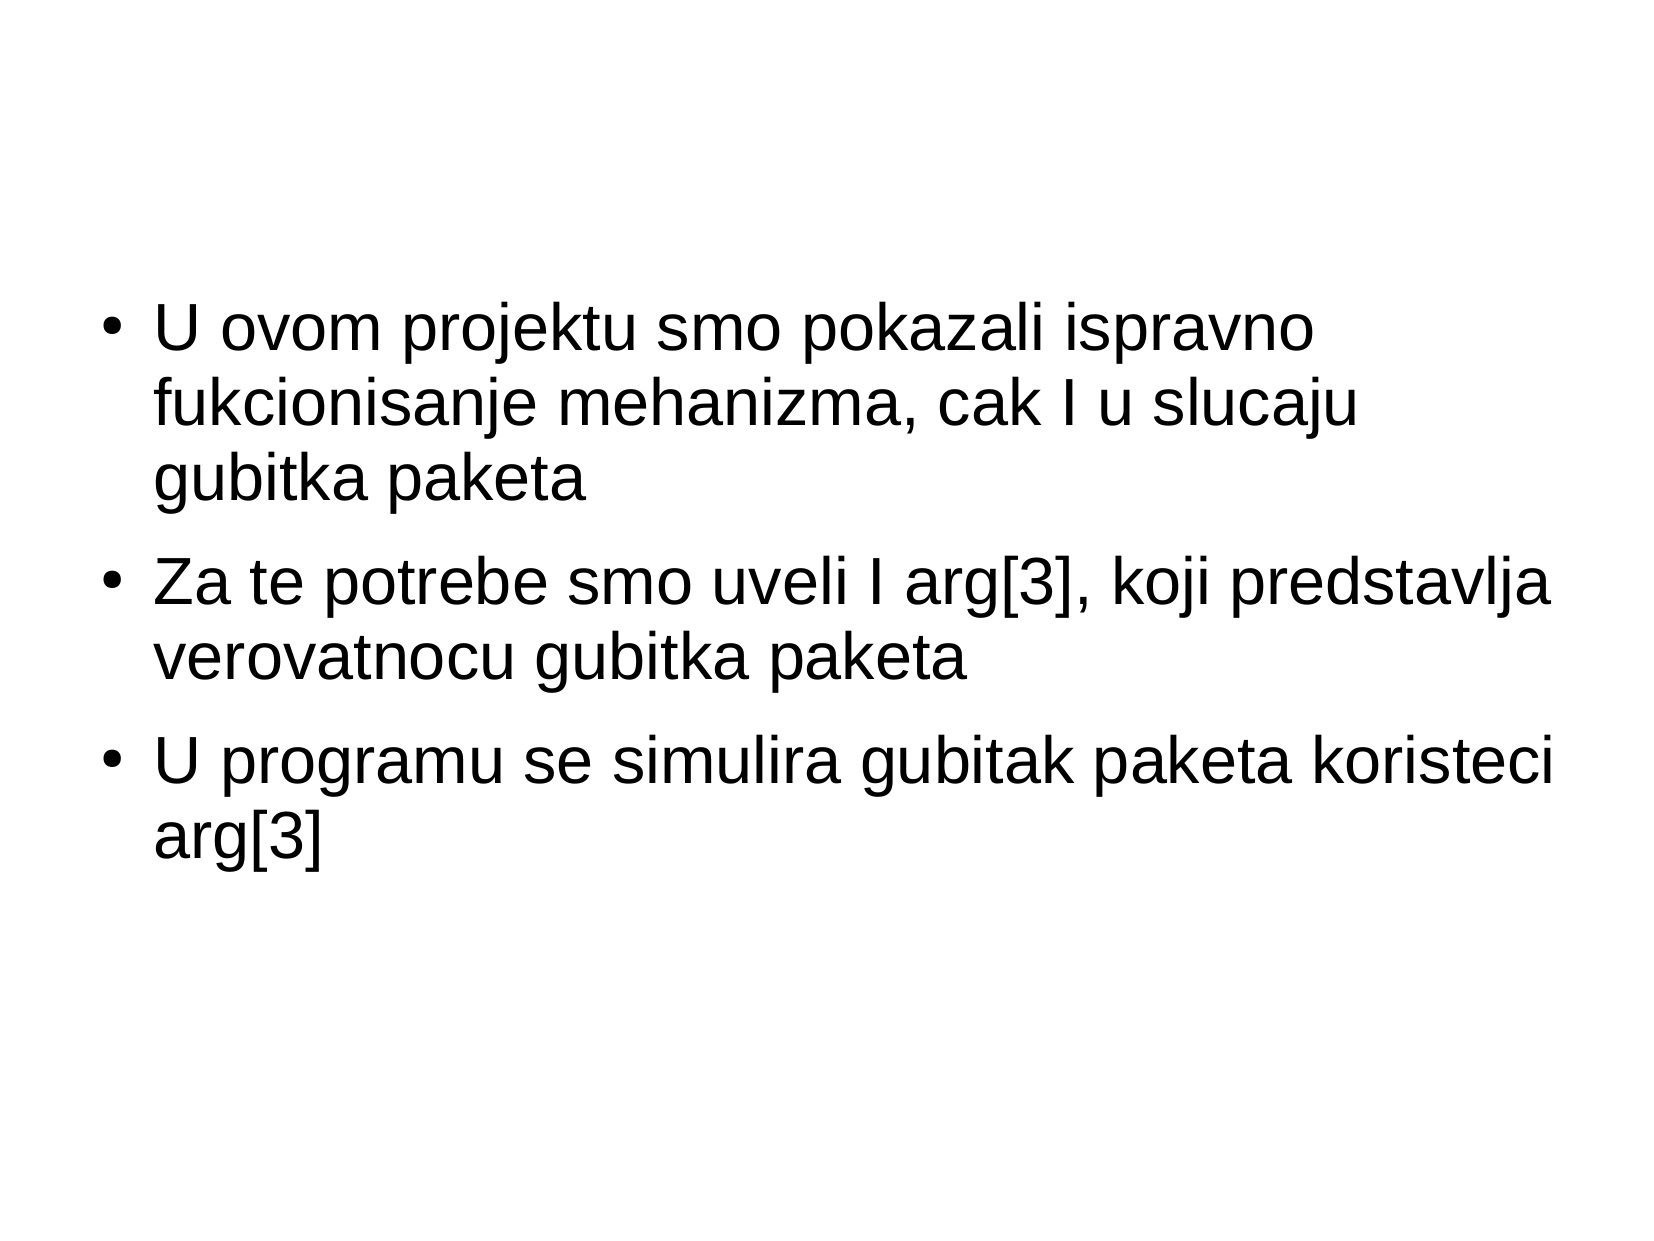

#
U ovom projektu smo pokazali ispravno fukcionisanje mehanizma, cak I u slucaju gubitka paketa
Za te potrebe smo uveli I arg[3], koji predstavlja verovatnocu gubitka paketa
U programu se simulira gubitak paketa koristeci arg[3]